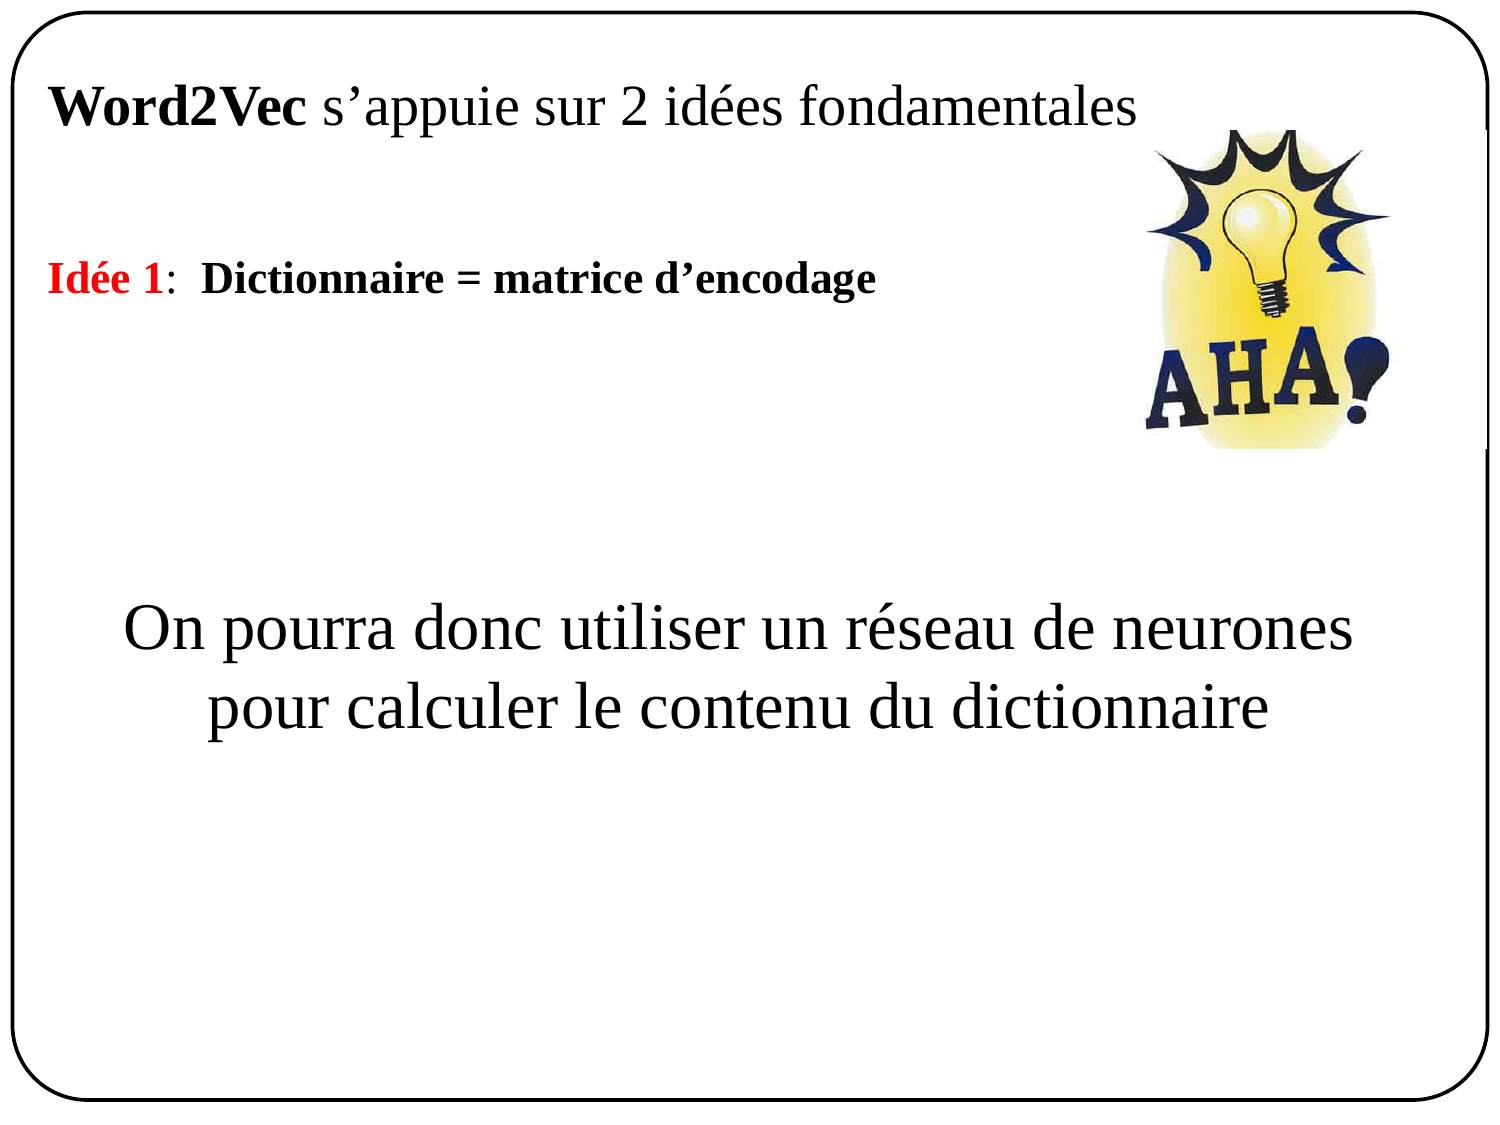

Word2Vec s’appuie sur 2 idées fondamentales
Idée 1: Dictionnaire = matrice d’encodage
On pourra donc utiliser un réseau de neurones
pour calculer le contenu du dictionnaire